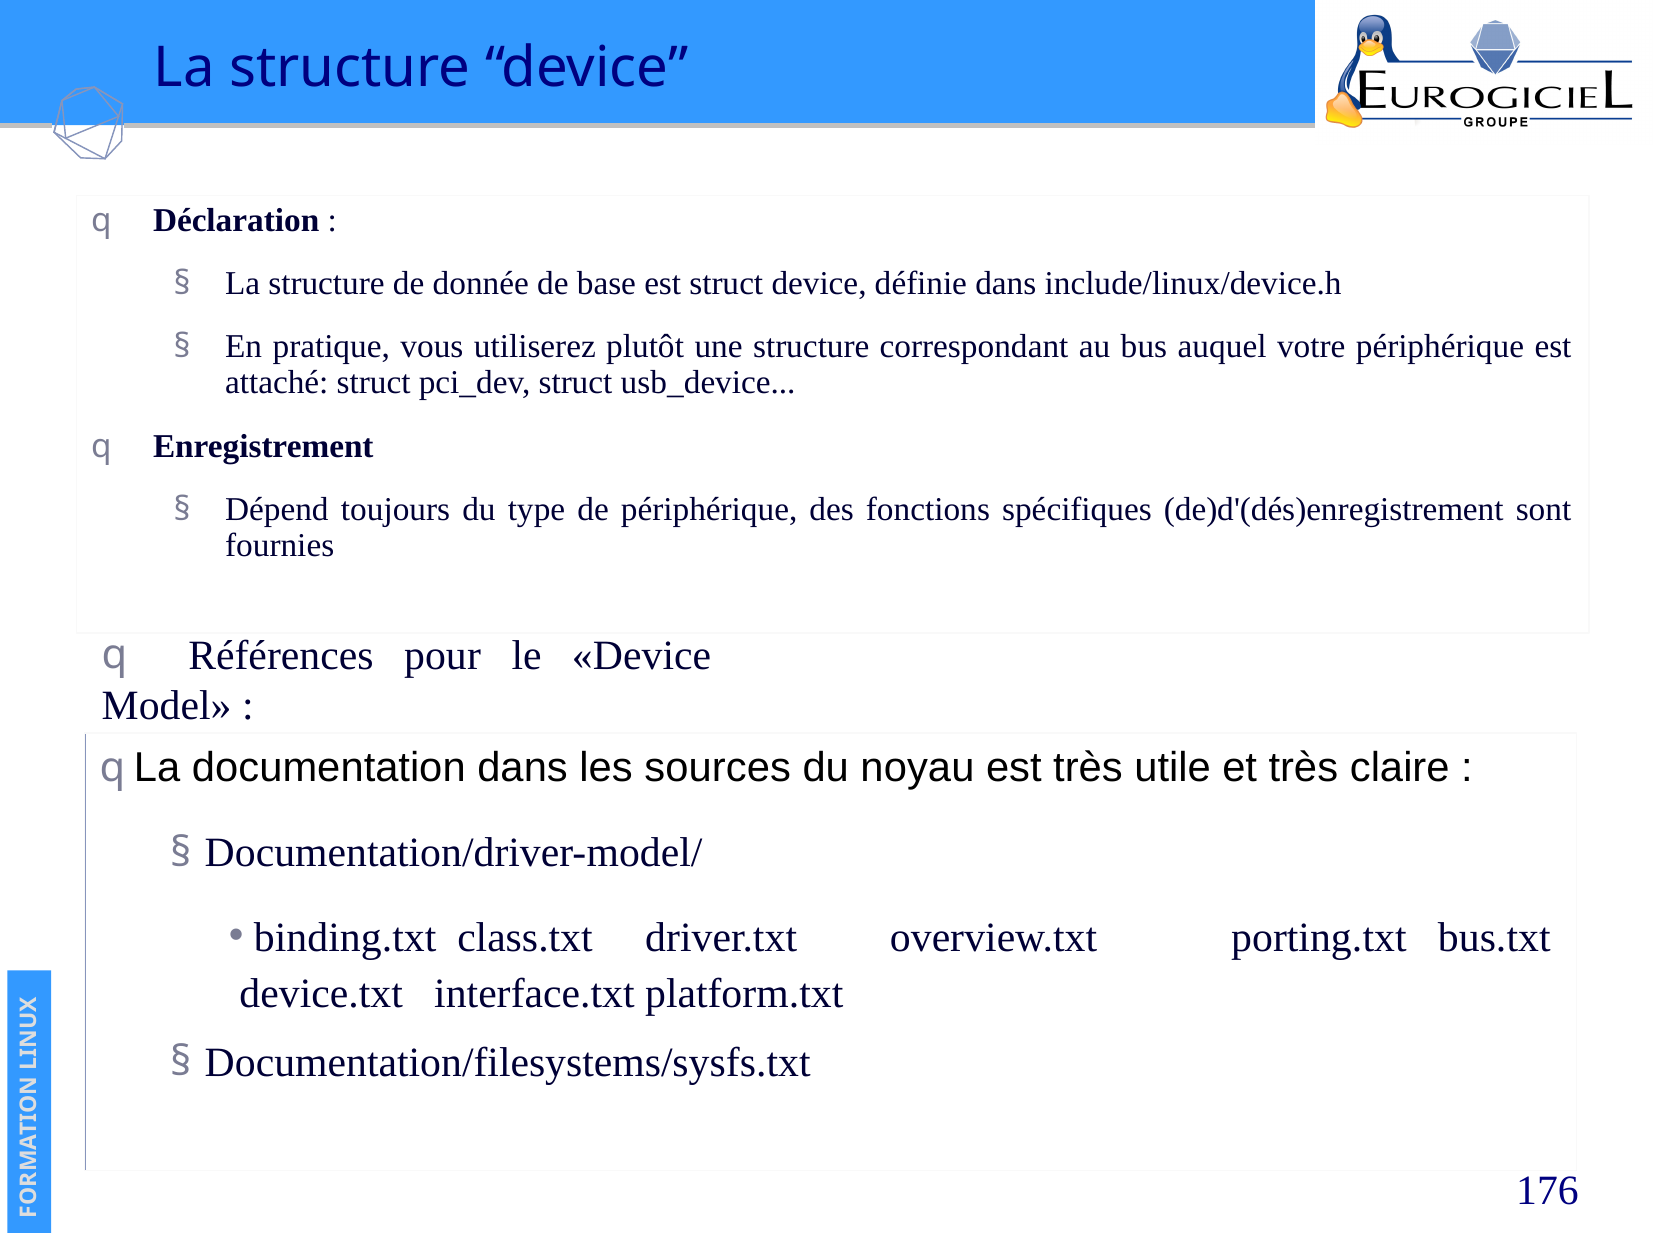

# La structure “device”
Déclaration :
La structure de donnée de base est struct device, définie dans include/linux/device.h
En pratique, vous utiliserez plutôt une structure correspondant au bus auquel votre périphérique est attaché: struct pci_dev, struct usb_device...
Enregistrement
Dépend toujours du type de périphérique, des fonctions spécifiques (de)d'(dés)enregistrement sont fournies
 Références pour le «Device Model» :
La documentation dans les sources du noyau est très utile et très claire :
Documentation/driver-model/
 binding.txt class.txt driver.txt	overview.txt	 porting.txt bus.txt	 device.txt interface.txt platform.txt
Documentation/filesystems/sysfs.txt